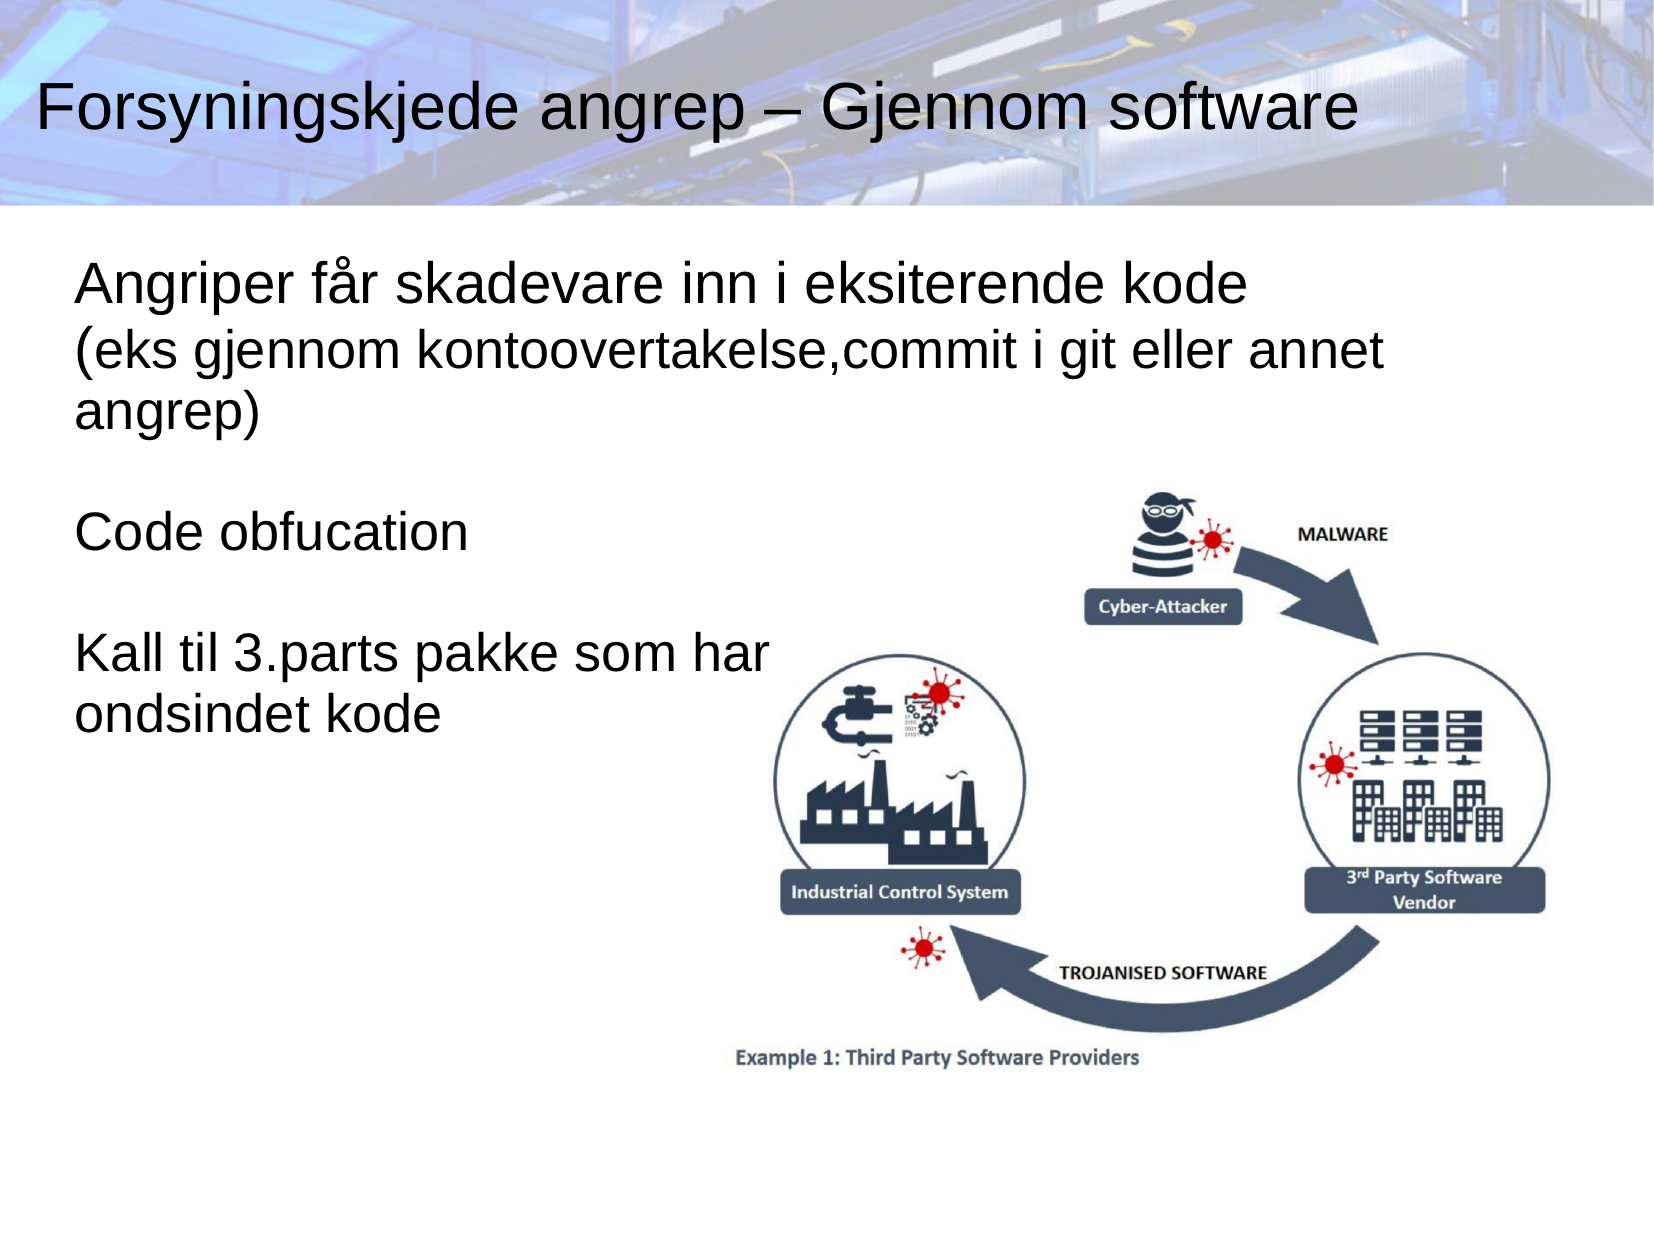

# Forsyningskjede angrep – Gjennom software
Angriper får skadevare inn i eksiterende kode
(eks gjennom kontoovertakelse,commit i git eller annet angrep)
Code obfucation
Kall til 3.parts pakke som har
ondsindet kode